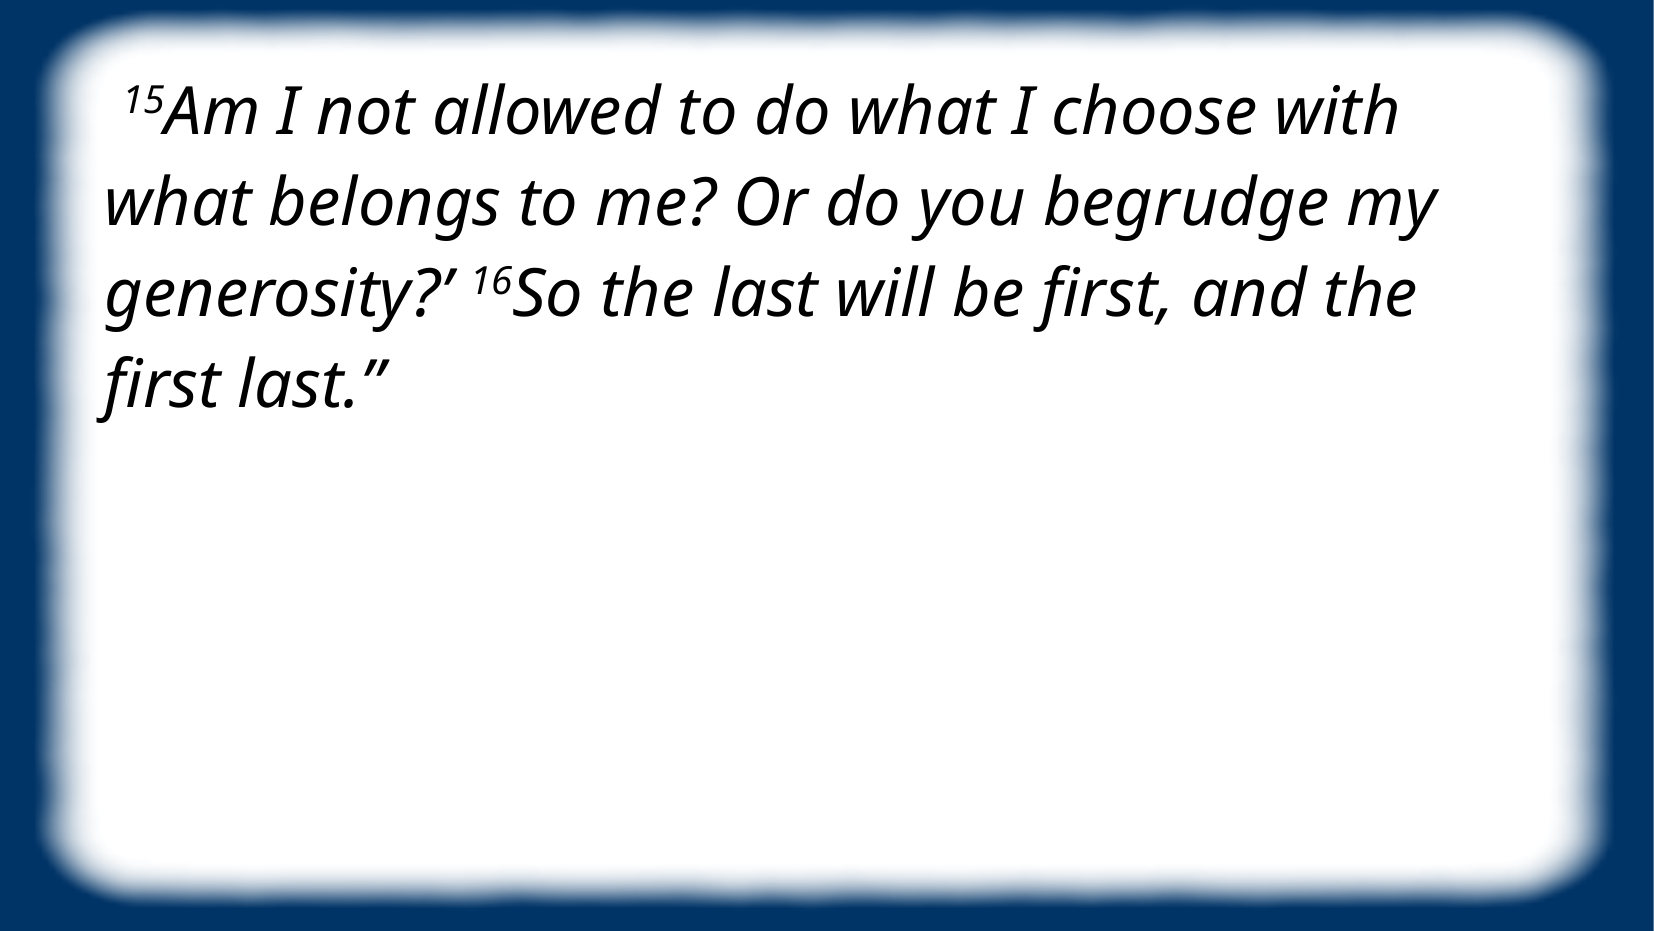

15Am I not allowed to do what I choose with what belongs to me? Or do you begrudge my generosity?’ 16So the last will be first, and the first last.”